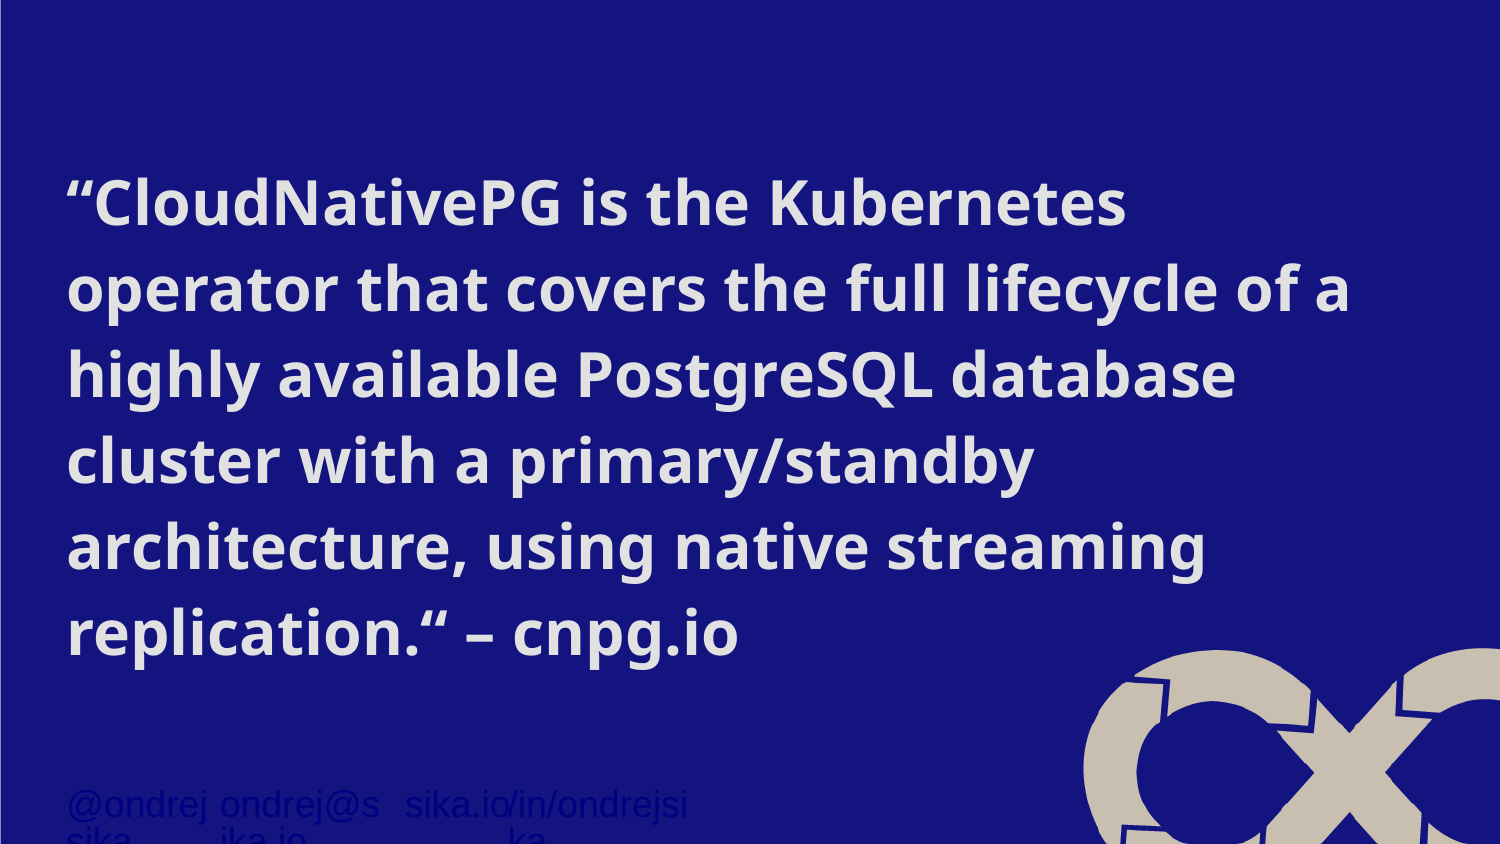

#
“CloudNativePG is the Kubernetes operator that covers the full lifecycle of a highly available PostgreSQL database cluster with a primary/standby architecture, using native streaming replication.“ – cnpg.io